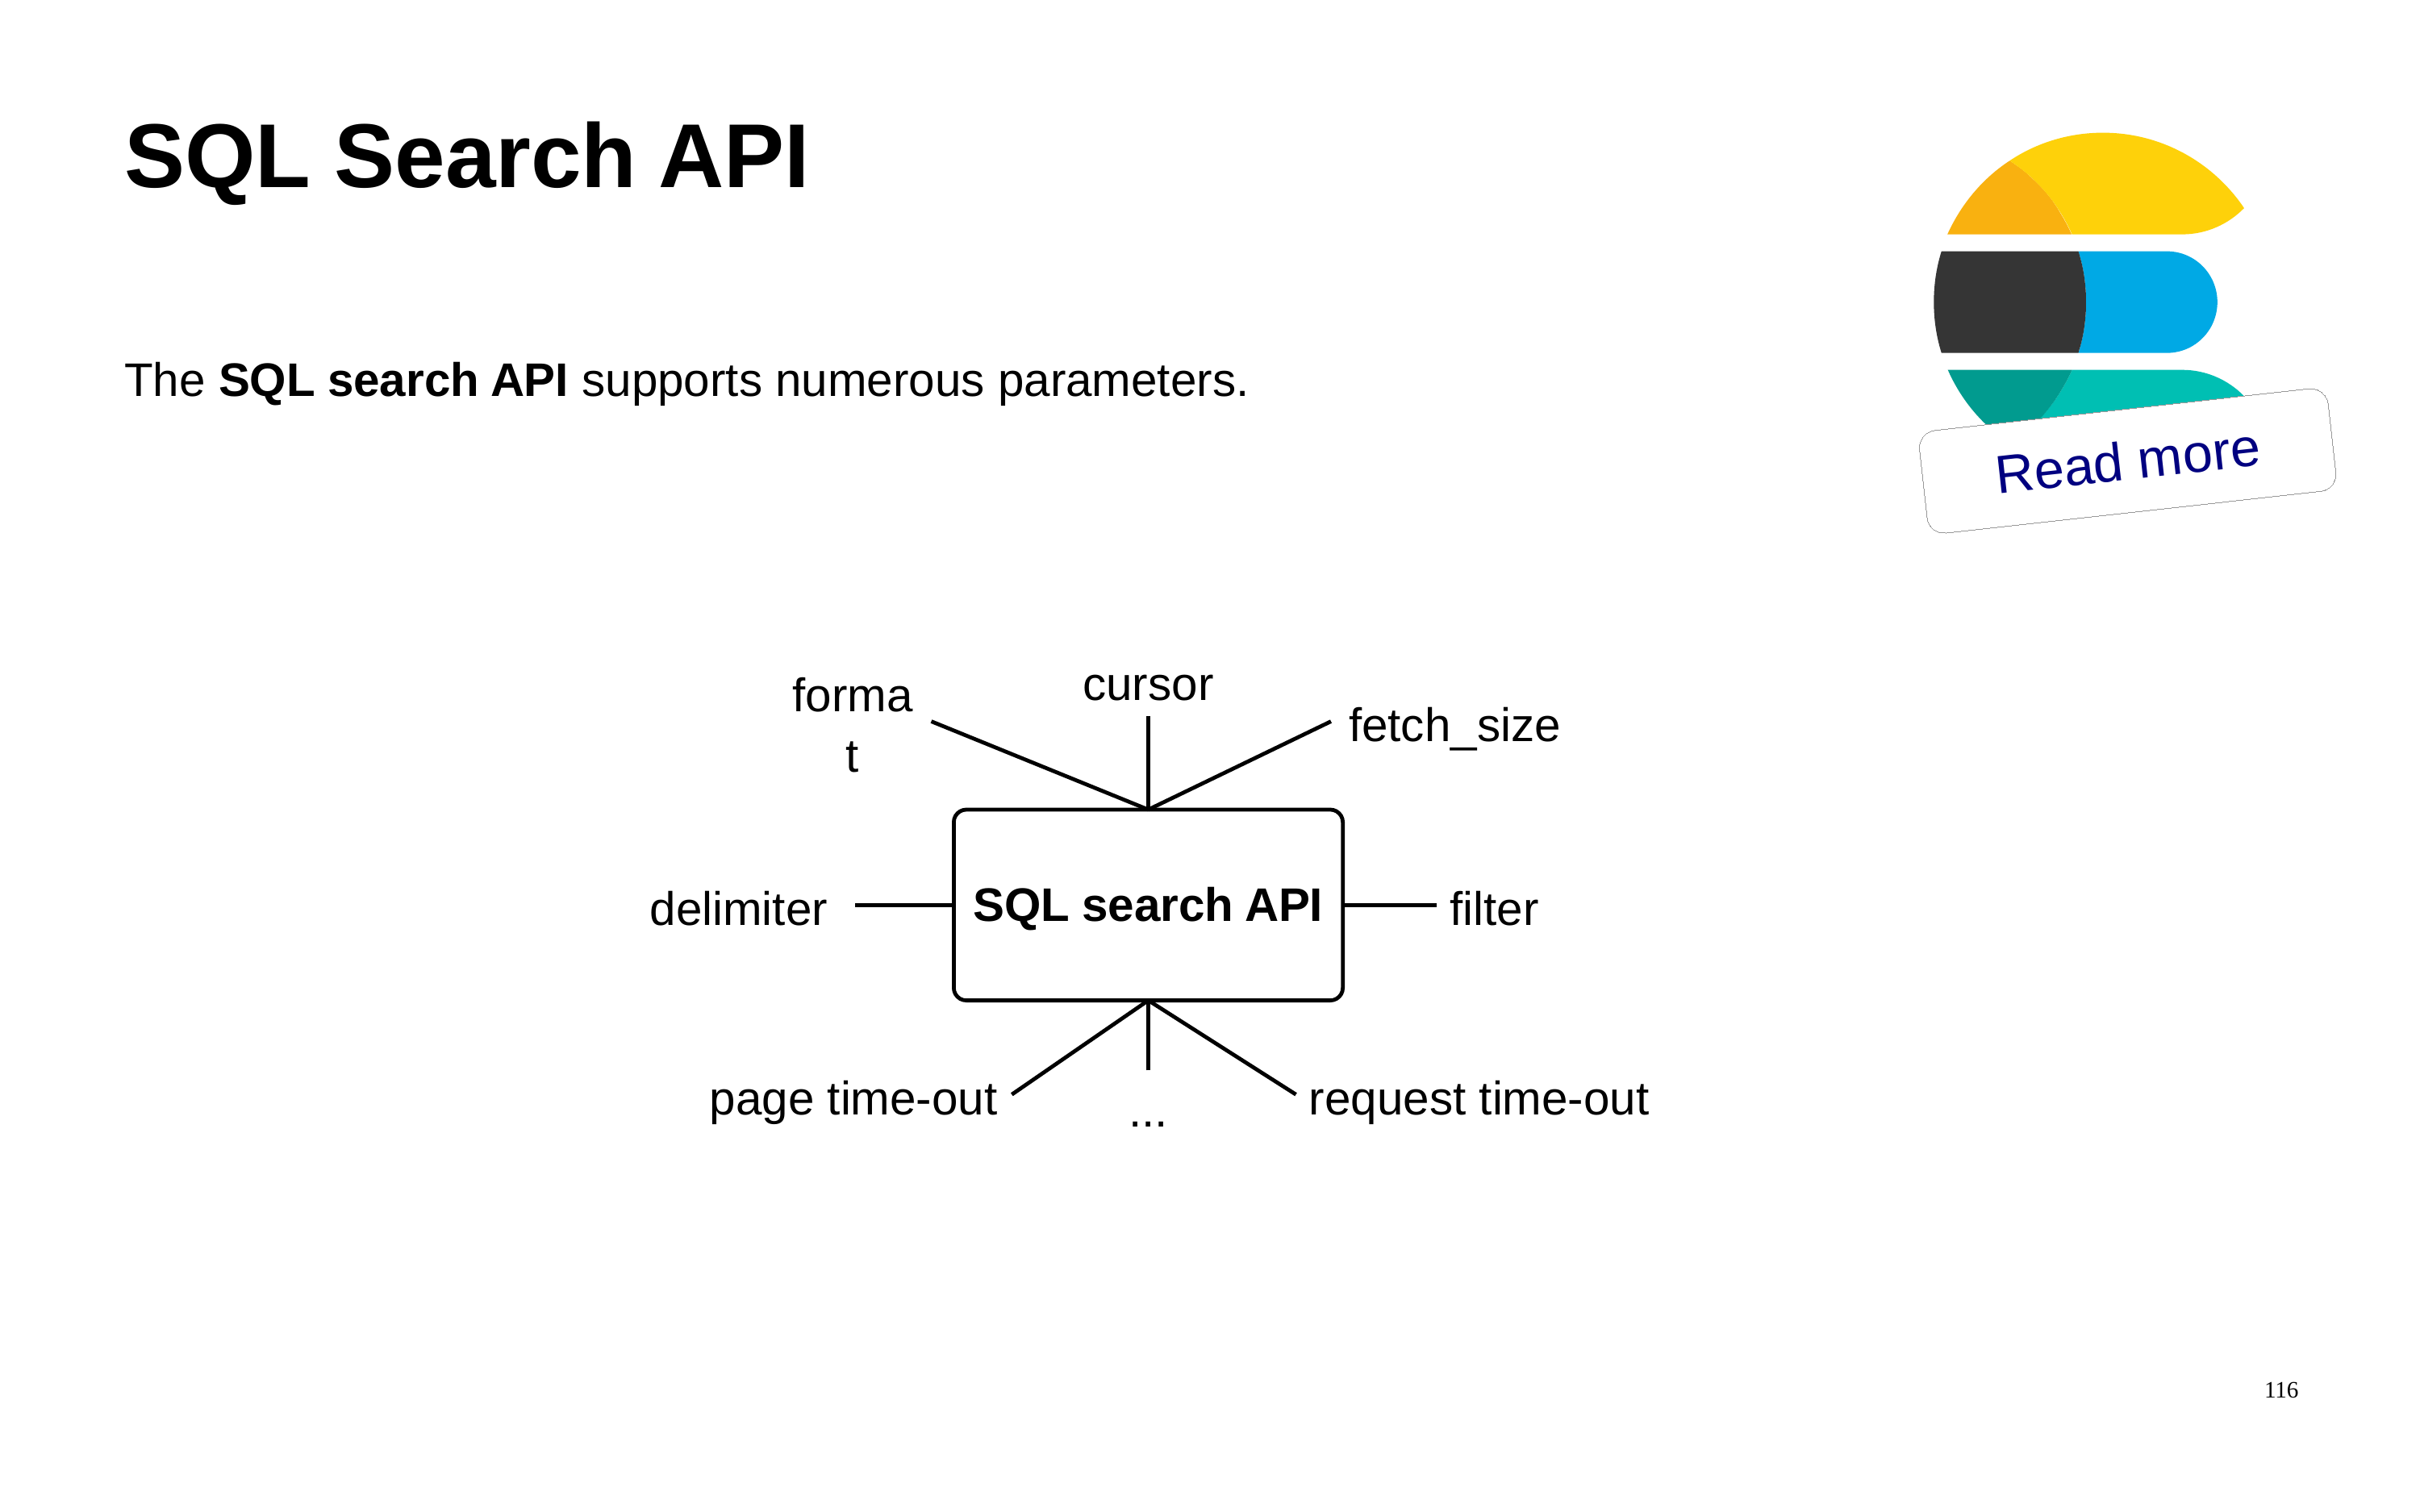

SQL Search API
The SQL search API supports numerous parameters.
Read more
cursor
format
fetch_size
SQL search API
delimiter
filter
page time-out
request time-out
...
116